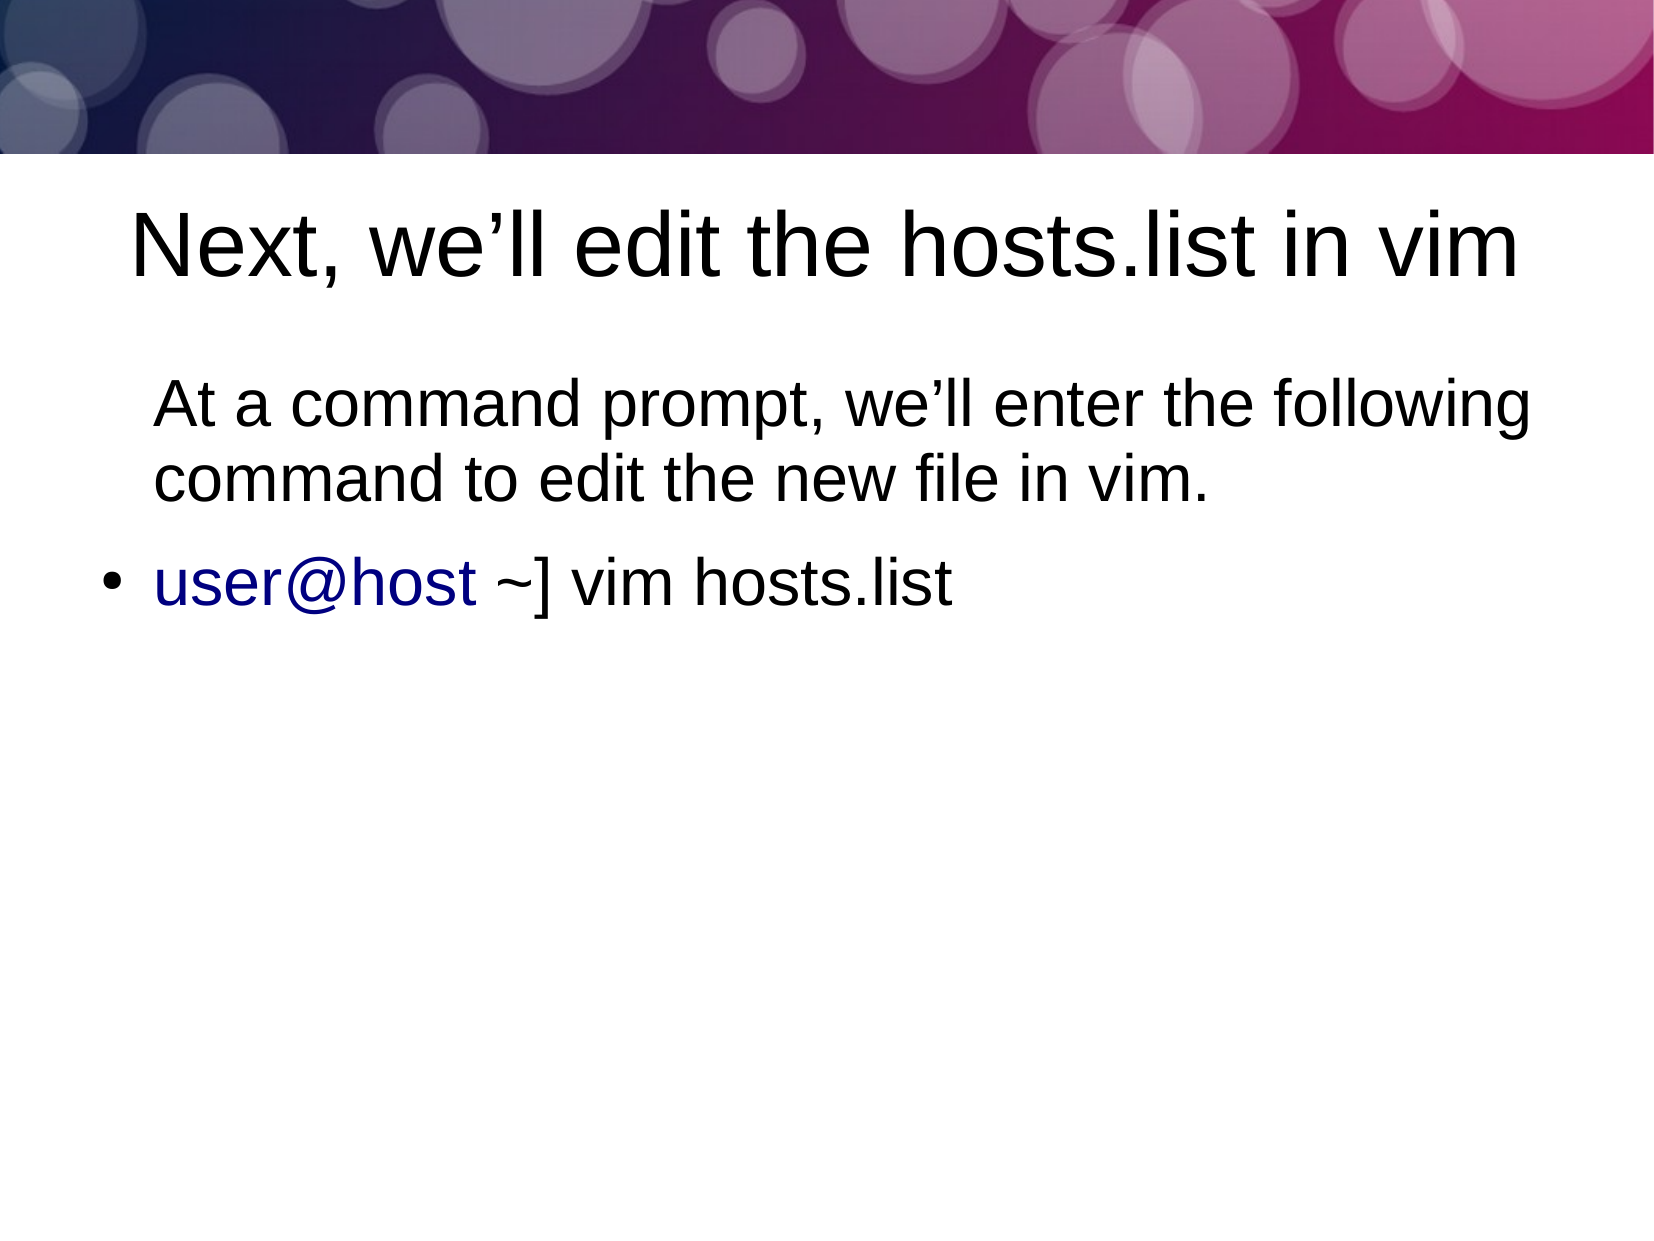

# Next, we’ll edit the hosts.list in vim
At a command prompt, we’ll enter the following command to edit the new file in vim.
user@host ~] vim hosts.list